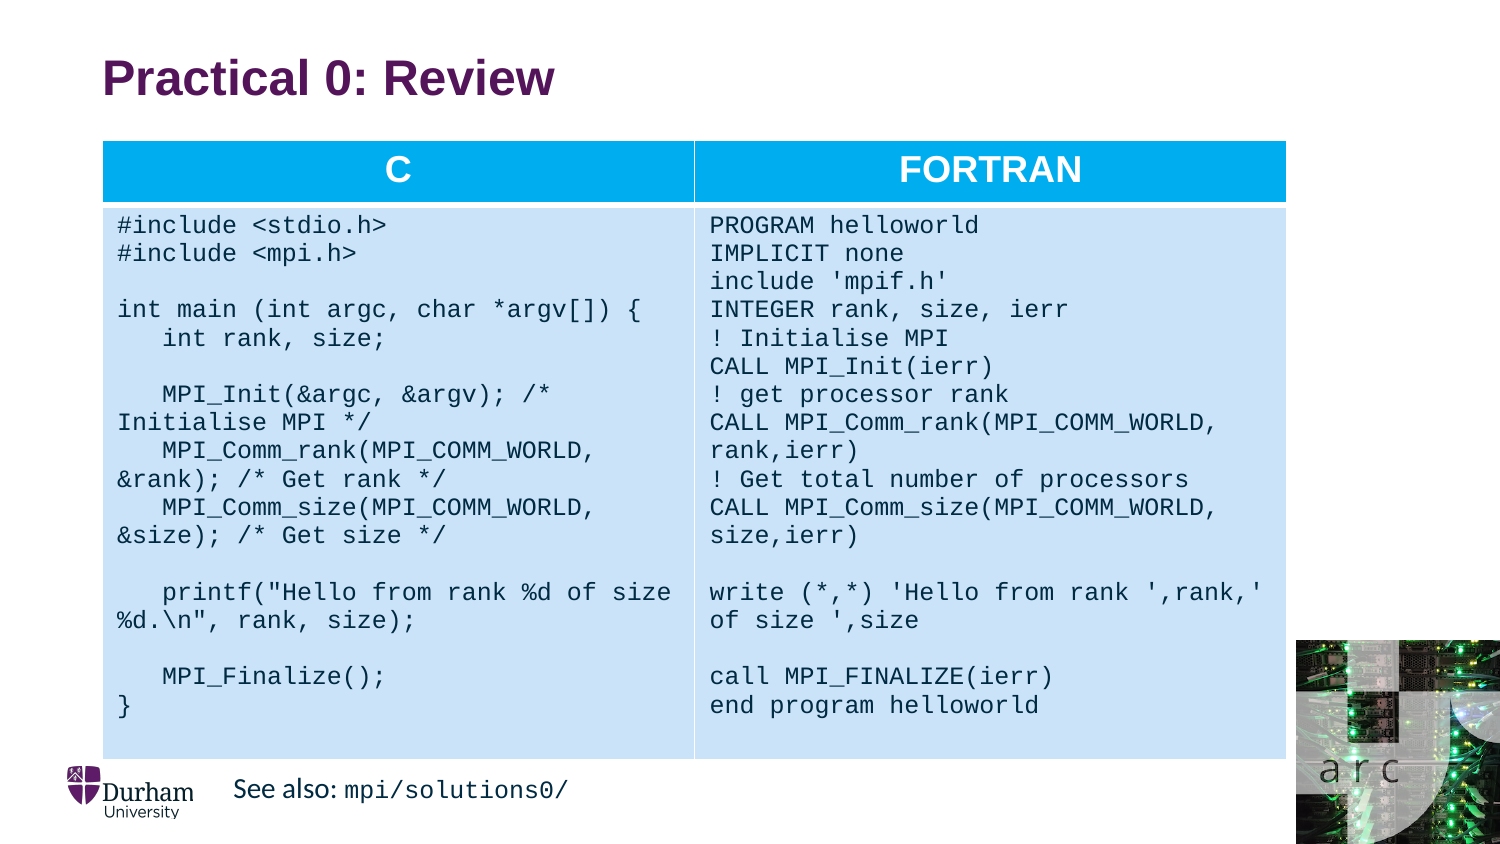

# Practical 0: Review
| C | FORTRAN |
| --- | --- |
| #include <stdio.h> #include <mpi.h> int main (int argc, char \*argv[]) { int rank, size; MPI\_Init(&argc, &argv); /\* Initialise MPI \*/ MPI\_Comm\_rank(MPI\_COMM\_WORLD, &rank); /\* Get rank \*/ MPI\_Comm\_size(MPI\_COMM\_WORLD, &size); /\* Get size \*/ printf("Hello from rank %d of size %d.\n", rank, size); MPI\_Finalize(); } | PROGRAM helloworld IMPLICIT none include 'mpif.h' INTEGER rank, size, ierr ! Initialise MPI CALL MPI\_Init(ierr) ! get processor rank CALL MPI\_Comm\_rank(MPI\_COMM\_WORLD, rank,ierr) ! Get total number of processors CALL MPI\_Comm\_size(MPI\_COMM\_WORLD, size,ierr) write (\*,\*) 'Hello from rank ',rank,' of size ',size call MPI\_FINALIZE(ierr) end program helloworld |
See also: mpi/solutions0/